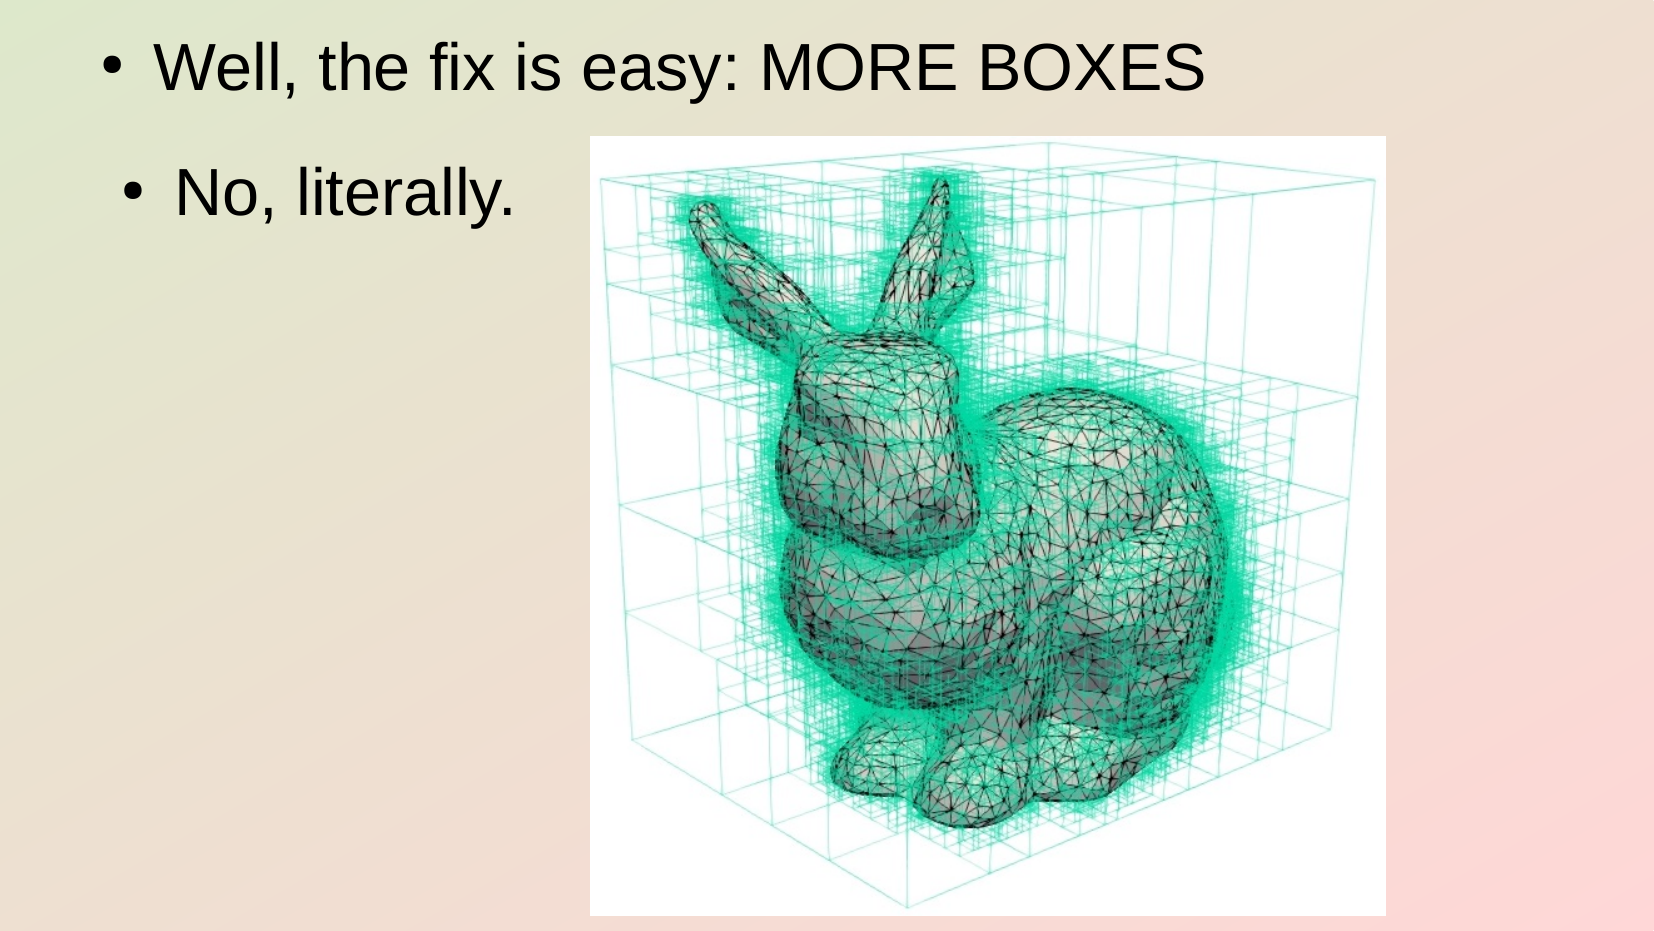

# Well, the fix is easy: MORE BOXES
No, literally.